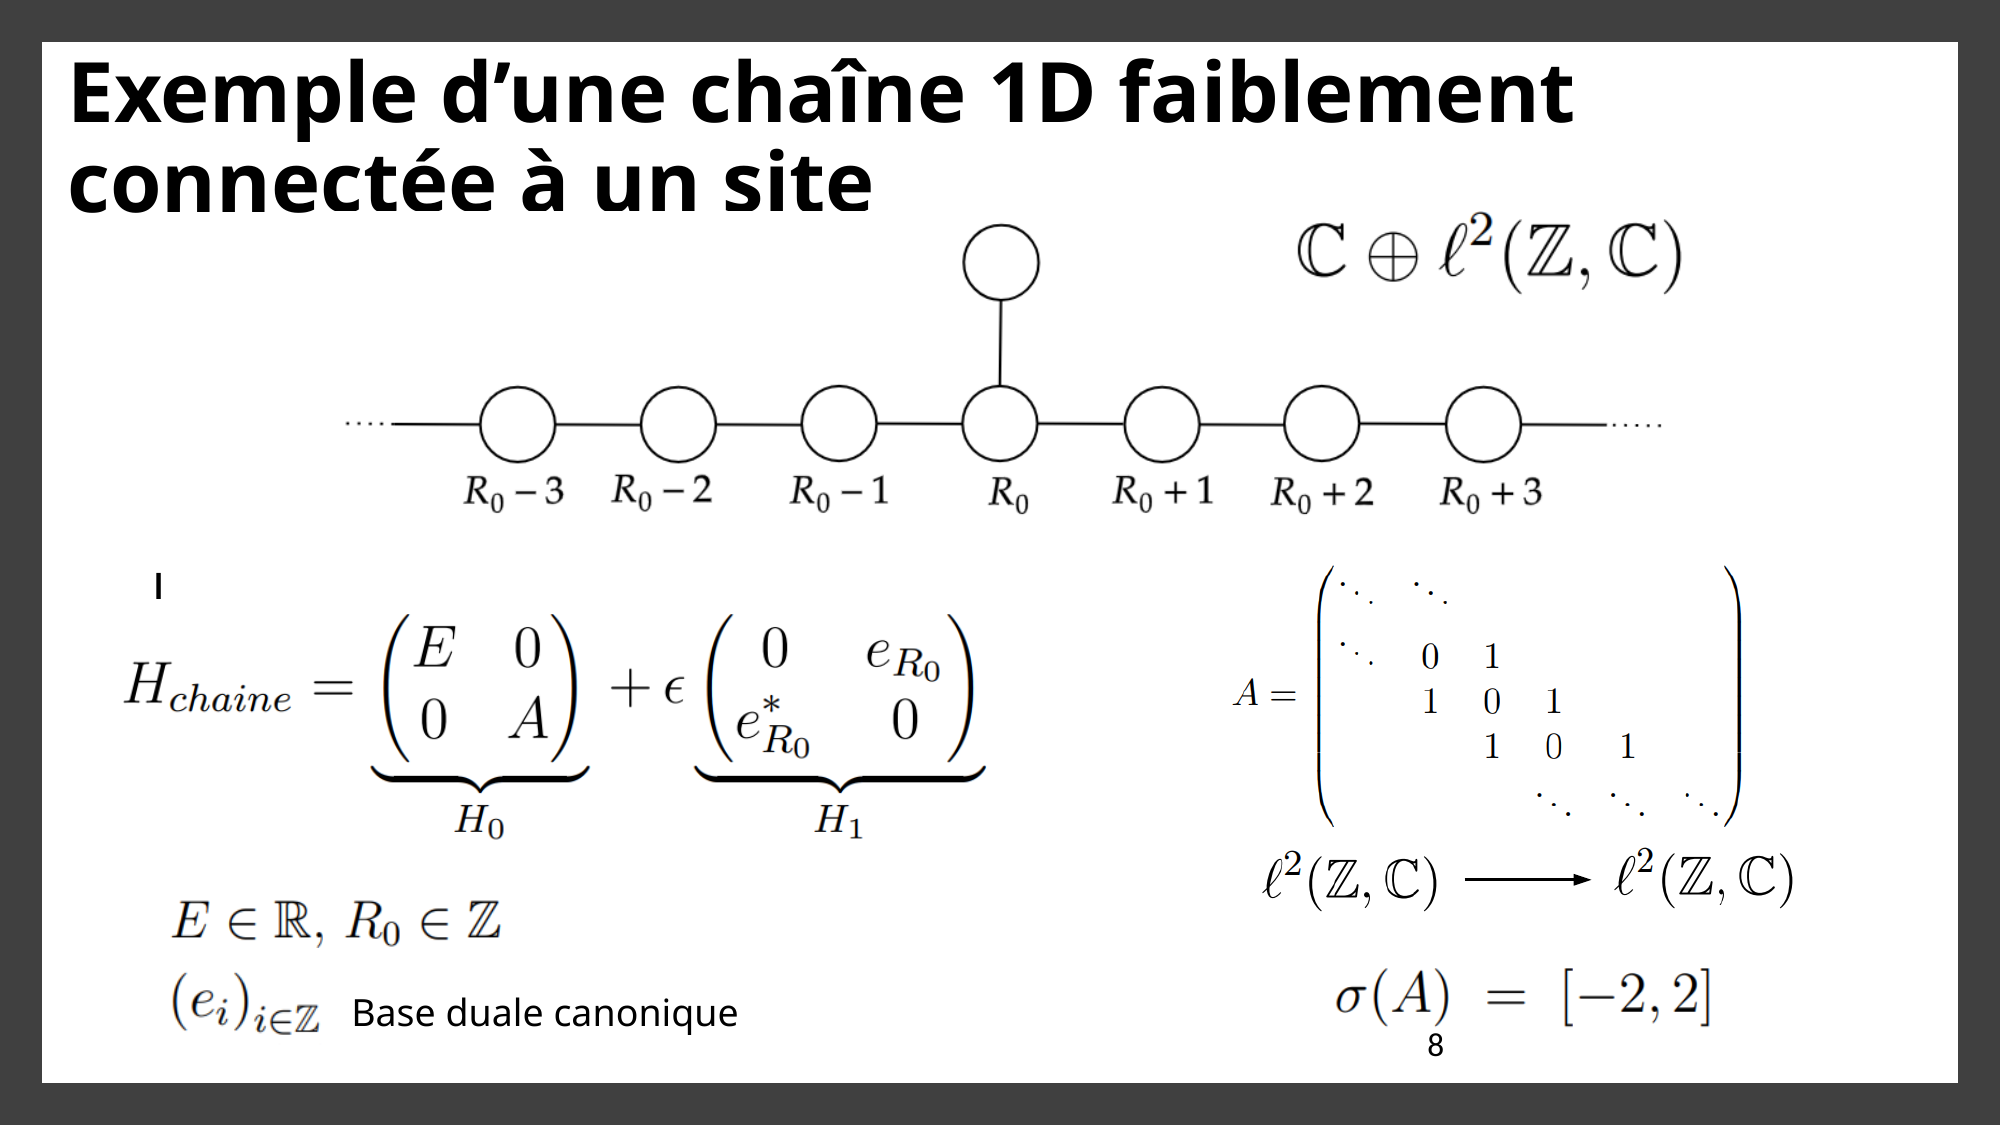

# Exemple d’une chaîne 1D faiblement connectée à un site
Base duale canonique
8